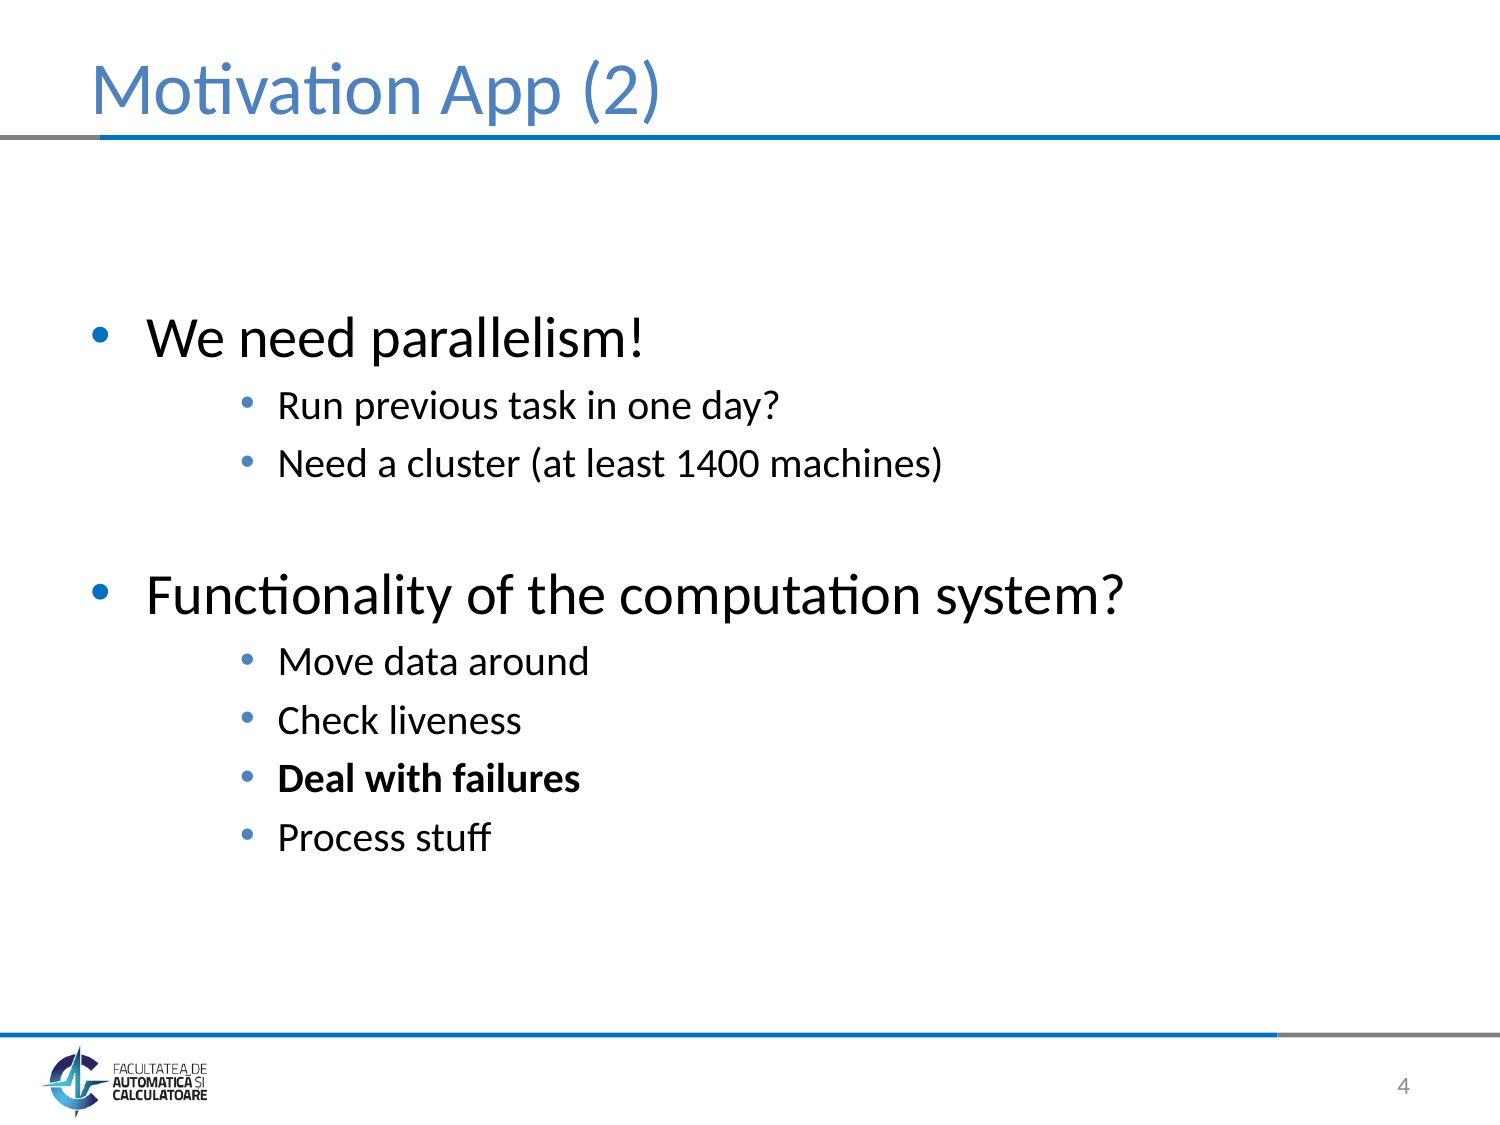

# Motivation App (2)
We need parallelism!
Run previous task in one day?
Need a cluster (at least 1400 machines)
Functionality of the computation system?
Move data around
Check liveness
Deal with failures
Process stuff